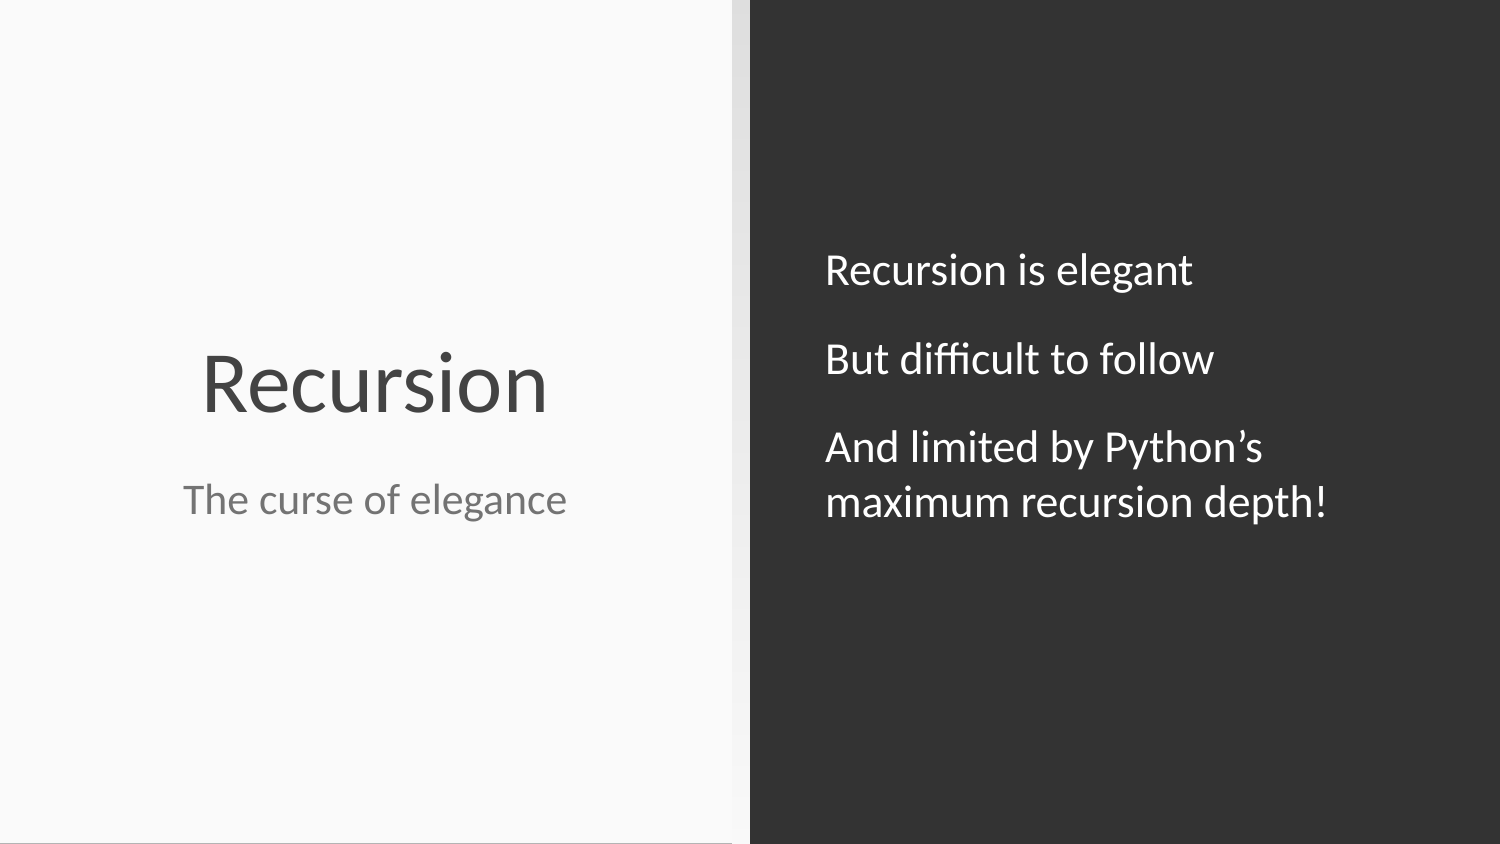

# Recursion
Recursion is elegant
But difficult to follow
And limited by Python’s maximum recursion depth!
The curse of elegance